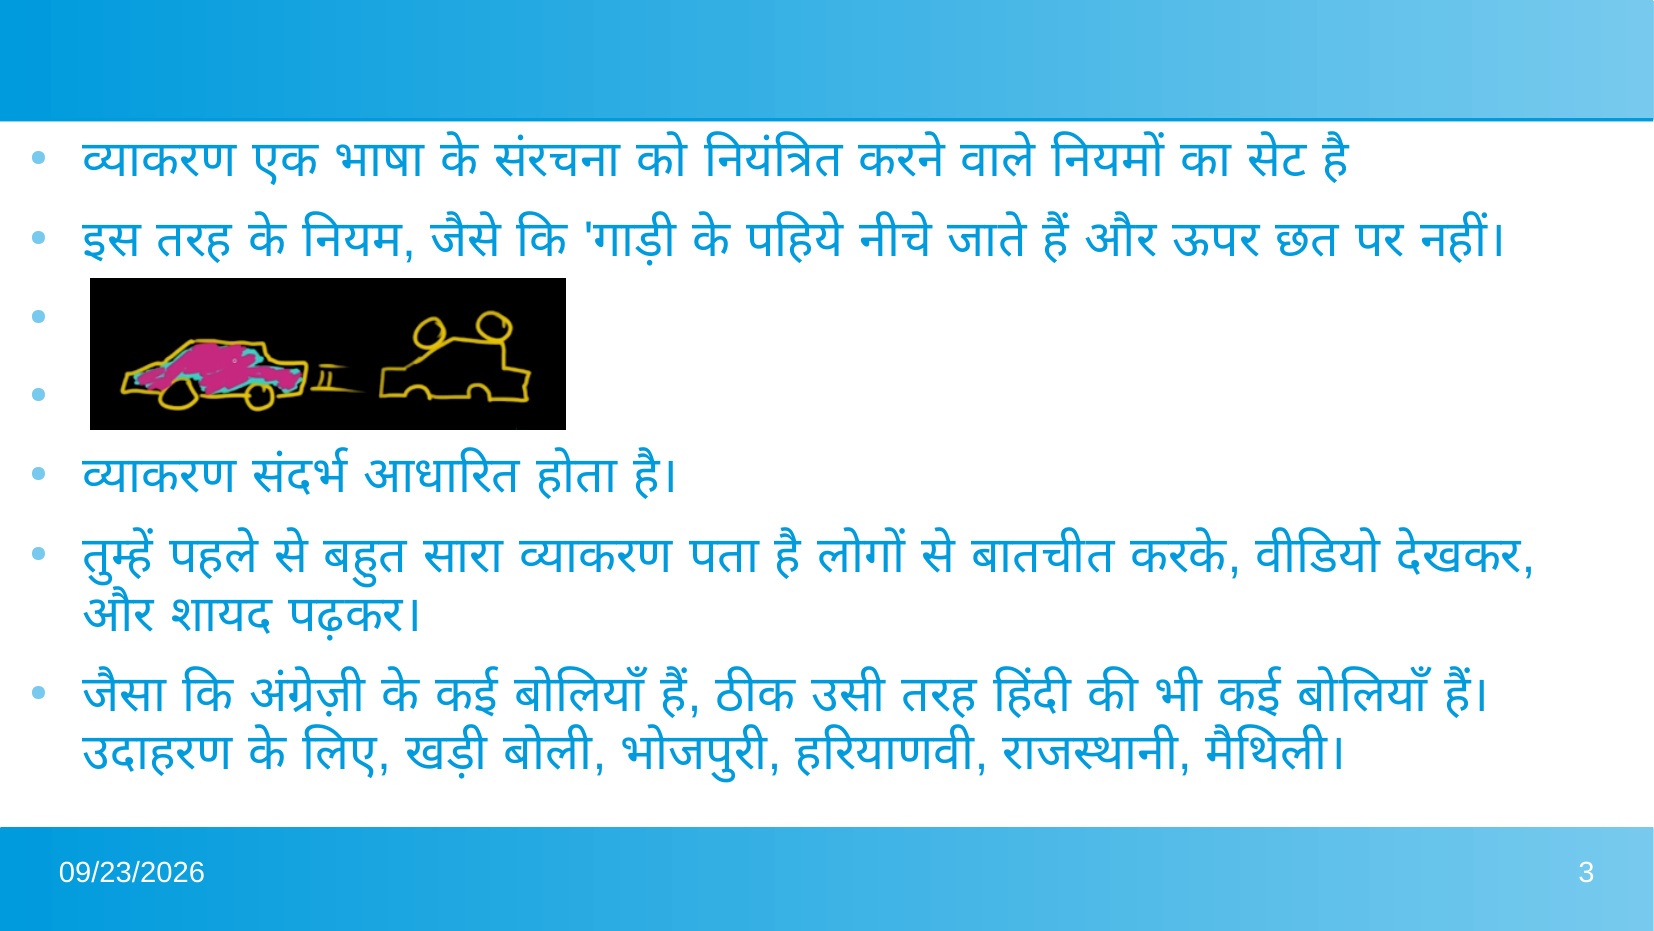

#
व्याकरण एक भाषा के संरचना को नियंत्रित करने वाले नियमों का सेट है
इस तरह के नियम, जैसे कि 'गाड़ी के पहिये नीचे जाते हैं और ऊपर छत पर नहीं।
व्याकरण संदर्भ आधारित होता है।
तुम्हें पहले से बहुत सारा व्याकरण पता है लोगों से बातचीत करके, वीडियो देखकर, और शायद पढ़कर।
जैसा कि अंग्रेज़ी के कई बोलियाँ हैं, ठीक उसी तरह हिंदी की भी कई बोलियाँ हैं। उदाहरण के लिए, खड़ी बोली, भोजपुरी, हरियाणवी, राजस्थानी, मैथिली।
3